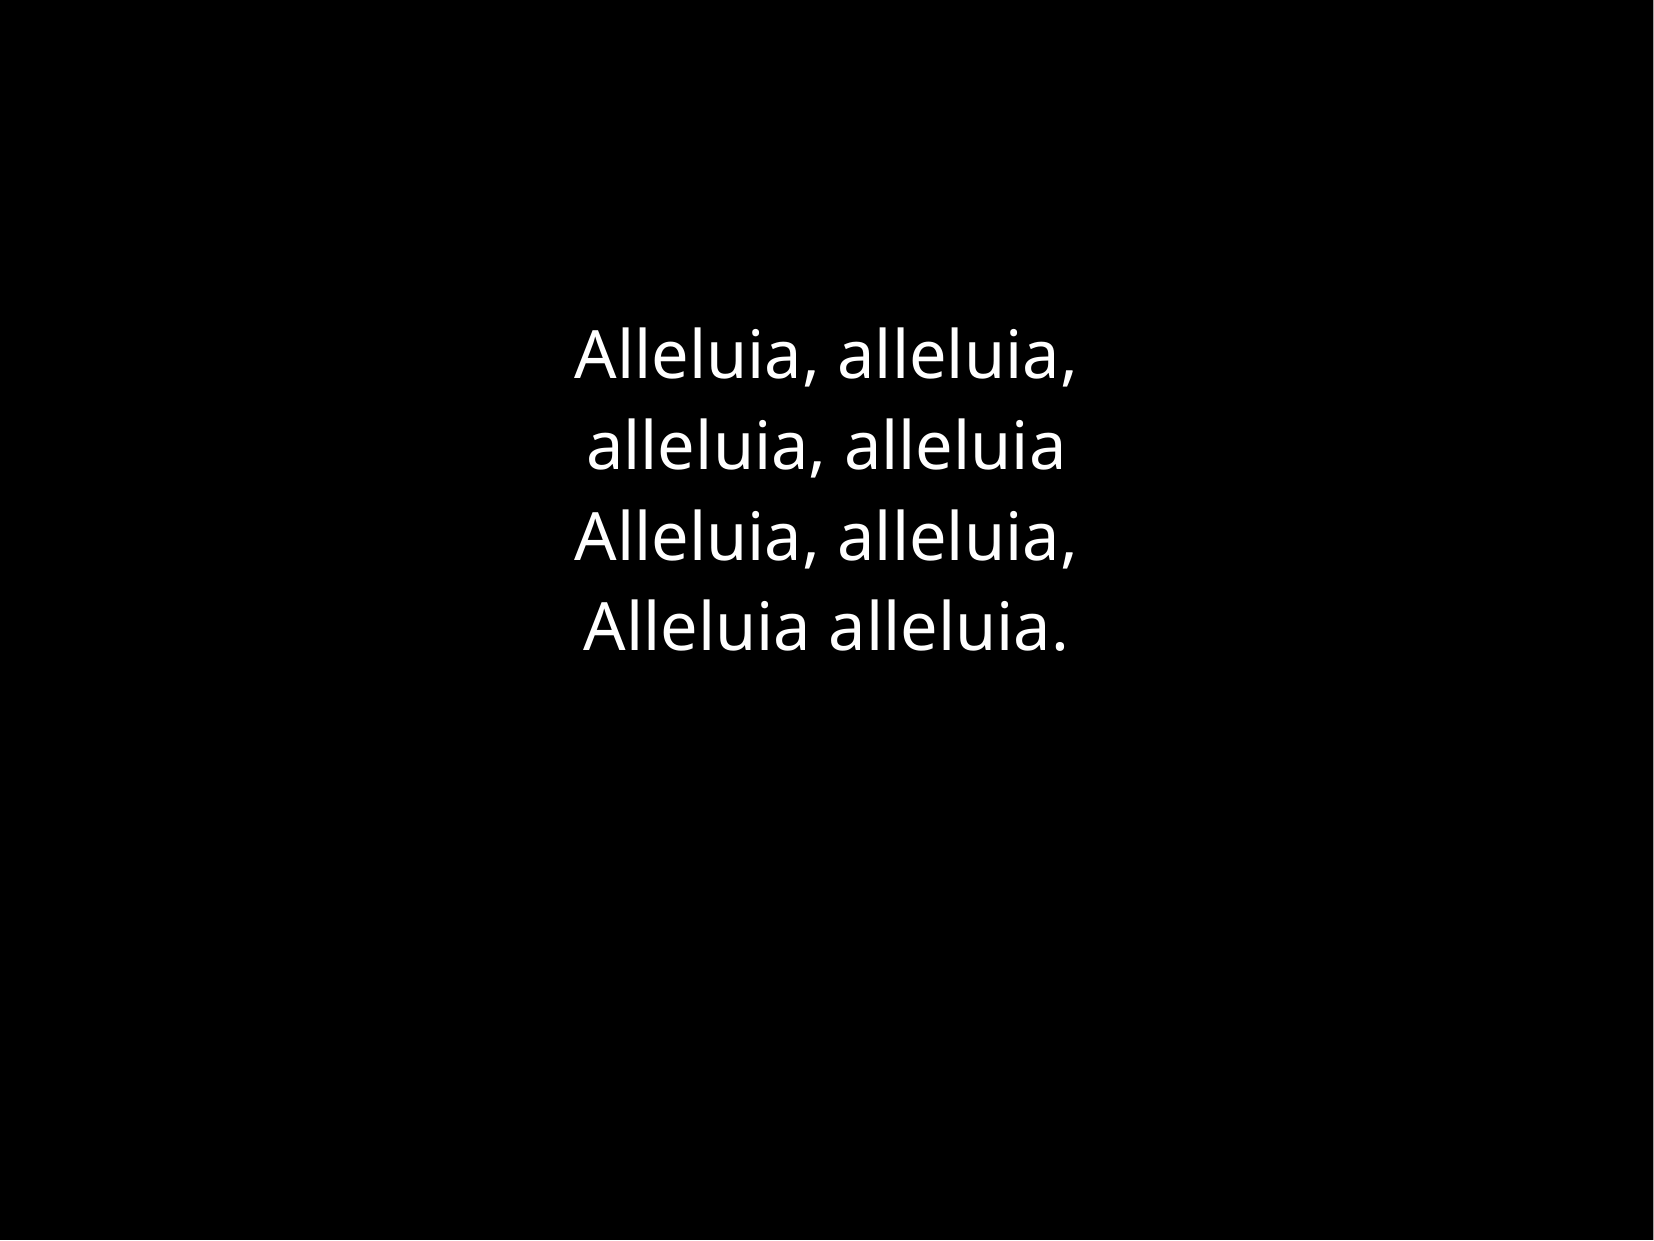

#
Alleluia, alleluia,
alleluia, alleluia
Alleluia, alleluia,
Alleluia alleluia.